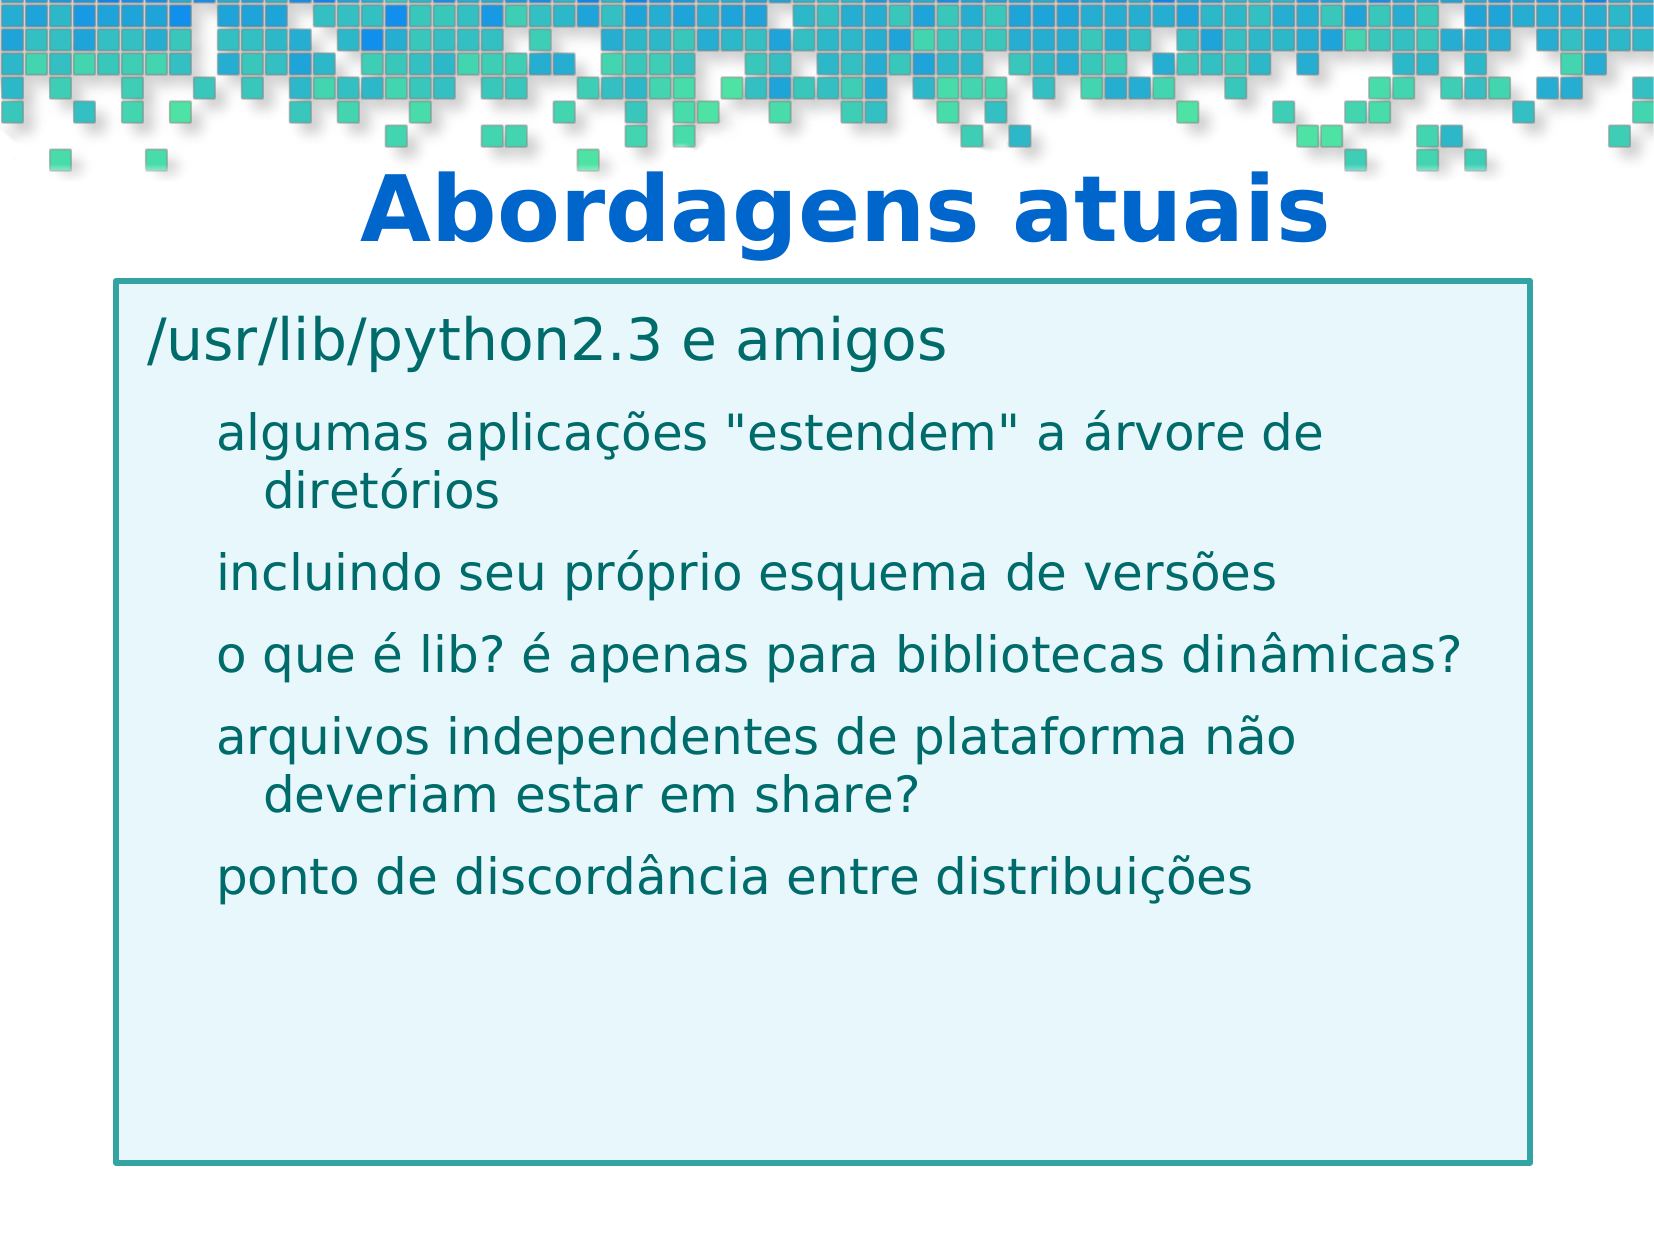

# Abordagens atuais
/usr/lib/python2.3 e amigos
algumas aplicações "estendem" a árvore de diretórios
incluindo seu próprio esquema de versões
o que é lib? é apenas para bibliotecas dinâmicas?
arquivos independentes de plataforma não deveriam estar em share?
ponto de discordância entre distribuições